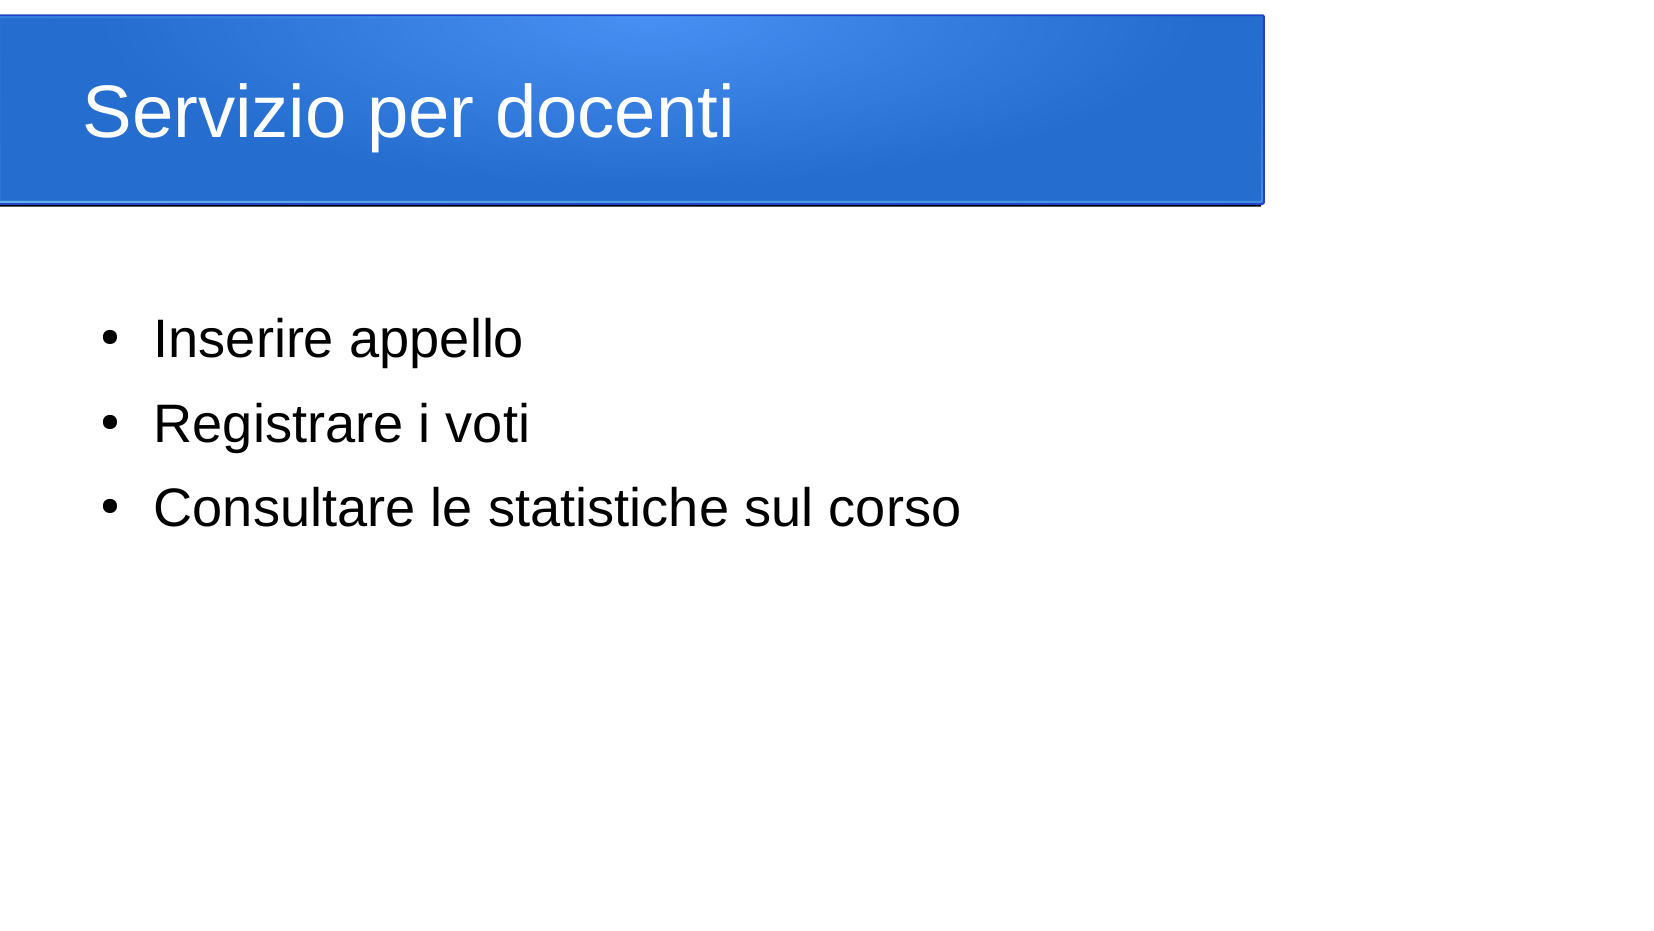

# Servizio per docenti
Inserire appello
Registrare i voti
Consultare le statistiche sul corso